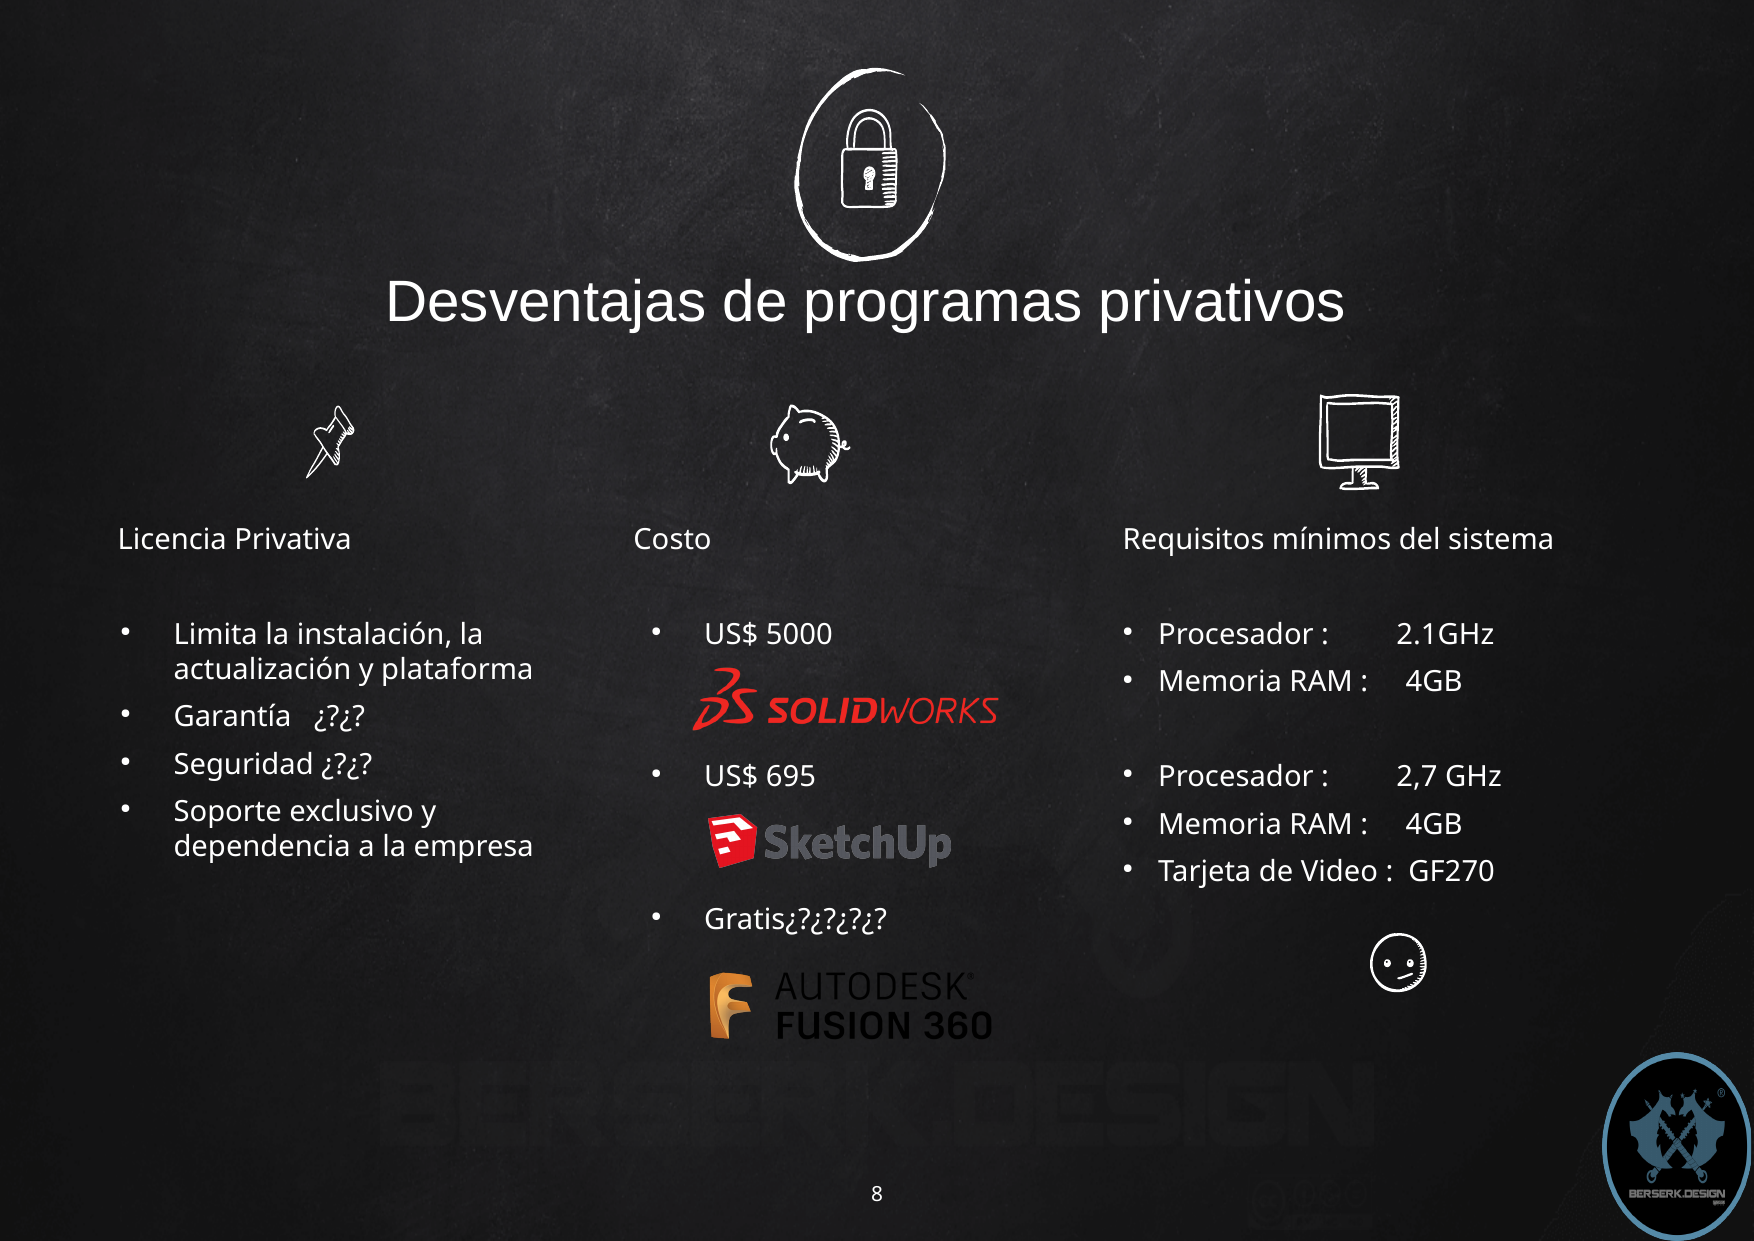

# Desventajas de programas privativos
 Licencia Privativa
Limita la instalación, la actualización y plataforma
Garantía ¿?¿?
Seguridad ¿?¿?
Soporte exclusivo y dependencia a la empresa
Costo
US$ 5000
US$ 695
Gratis¿?¿?¿?¿?
Requisitos mínimos del sistema
Procesador : 2.1GHz
Memoria RAM : 4GB
Procesador : 2,7 GHz
Memoria RAM : 4GB
Tarjeta de Video : GF270